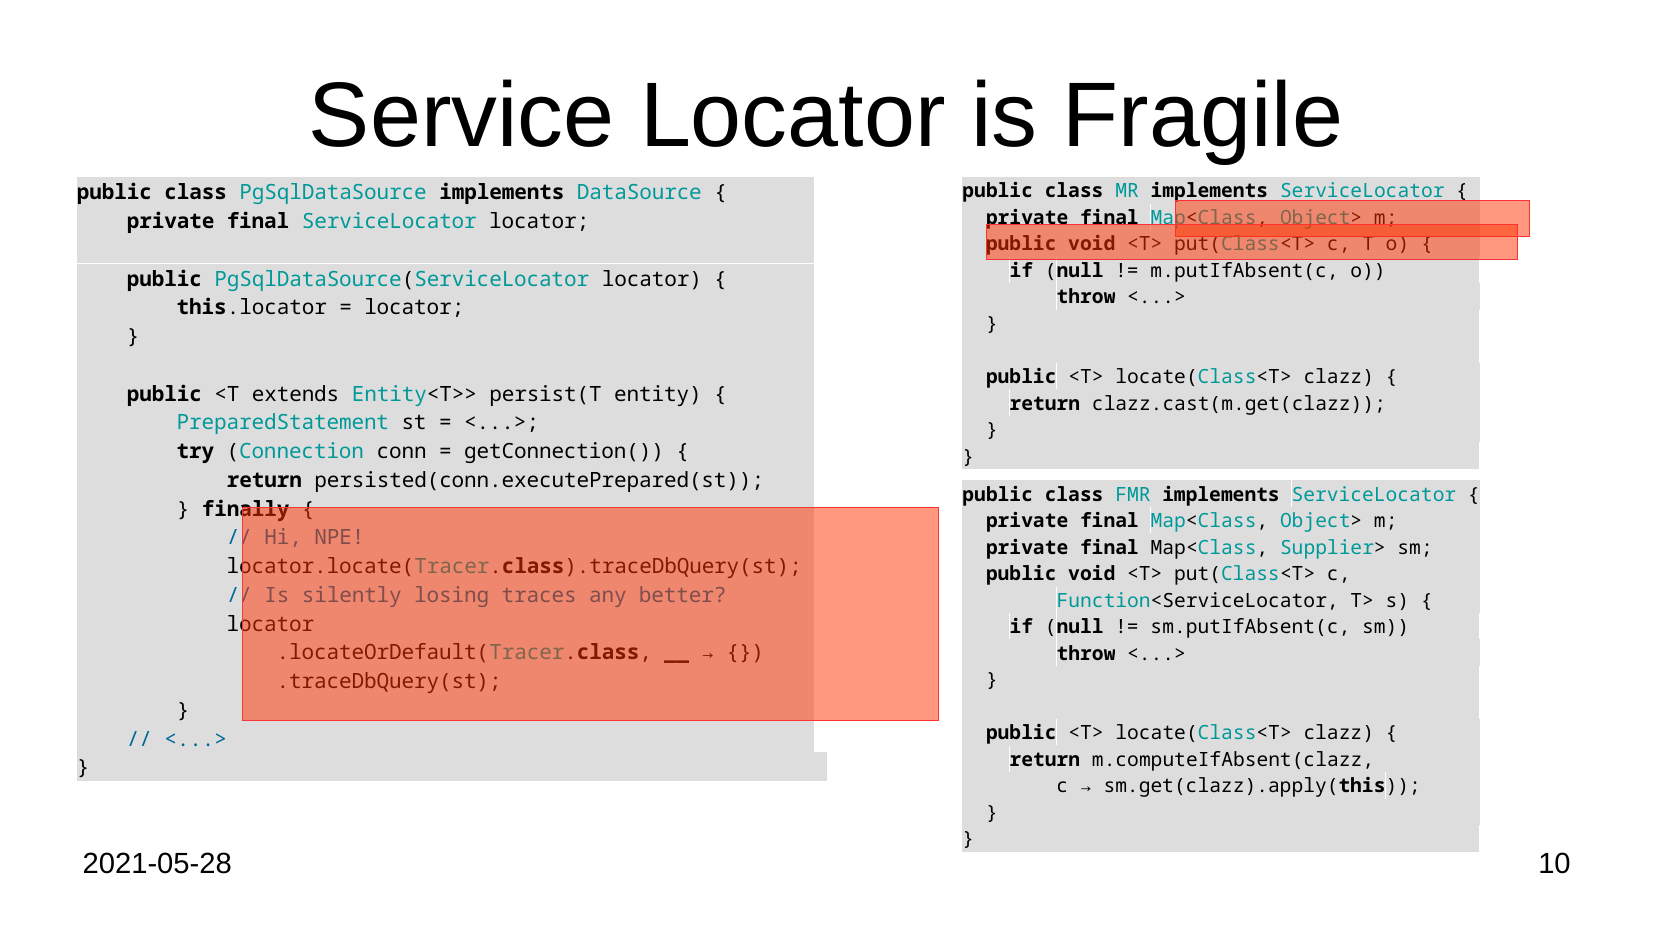

# Service Locator is Fragile
public class PgSqlDataSource implements DataSource {
 private final ServiceLocator locator;
 public PgSqlDataSource(ServiceLocator locator) {
 this.locator = locator;
 }
 public <T extends Entity<T>> persist(T entity) {
 PreparedStatement st = <...>;
 try (Connection conn = getConnection()) {
 return persisted(conn.executePrepared(st));
 } finally {
 // Hi, NPE!
 locator.locate(Tracer.class).traceDbQuery(st);
 // Is silently losing traces any better?
 locator
 .locateOrDefault(Tracer.class, __ → {})
 .traceDbQuery(st);
 }
 // <...>
}
public class MR implements ServiceLocator {
 private final Map<Class, Object> m;
 public void <T> put(Class<T> c, T o) {
 if (null != m.putIfAbsent(c, o))
 throw <...>
 }
 public <T> locate(Class<T> clazz) {
 return clazz.cast(m.get(clazz));
 }
}
public class FMR implements ServiceLocator {
 private final Map<Class, Object> m;
 private final Map<Class, Supplier> sm;
 public void <T> put(Class<T> c,
 Function<ServiceLocator, T> s) {
 if (null != sm.putIfAbsent(c, sm))
 throw <...>
 }
 public <T> locate(Class<T> clazz) {
 return m.computeIfAbsent(clazz,
 c → sm.get(clazz).apply(this));
 }
}
2021-05-28
10